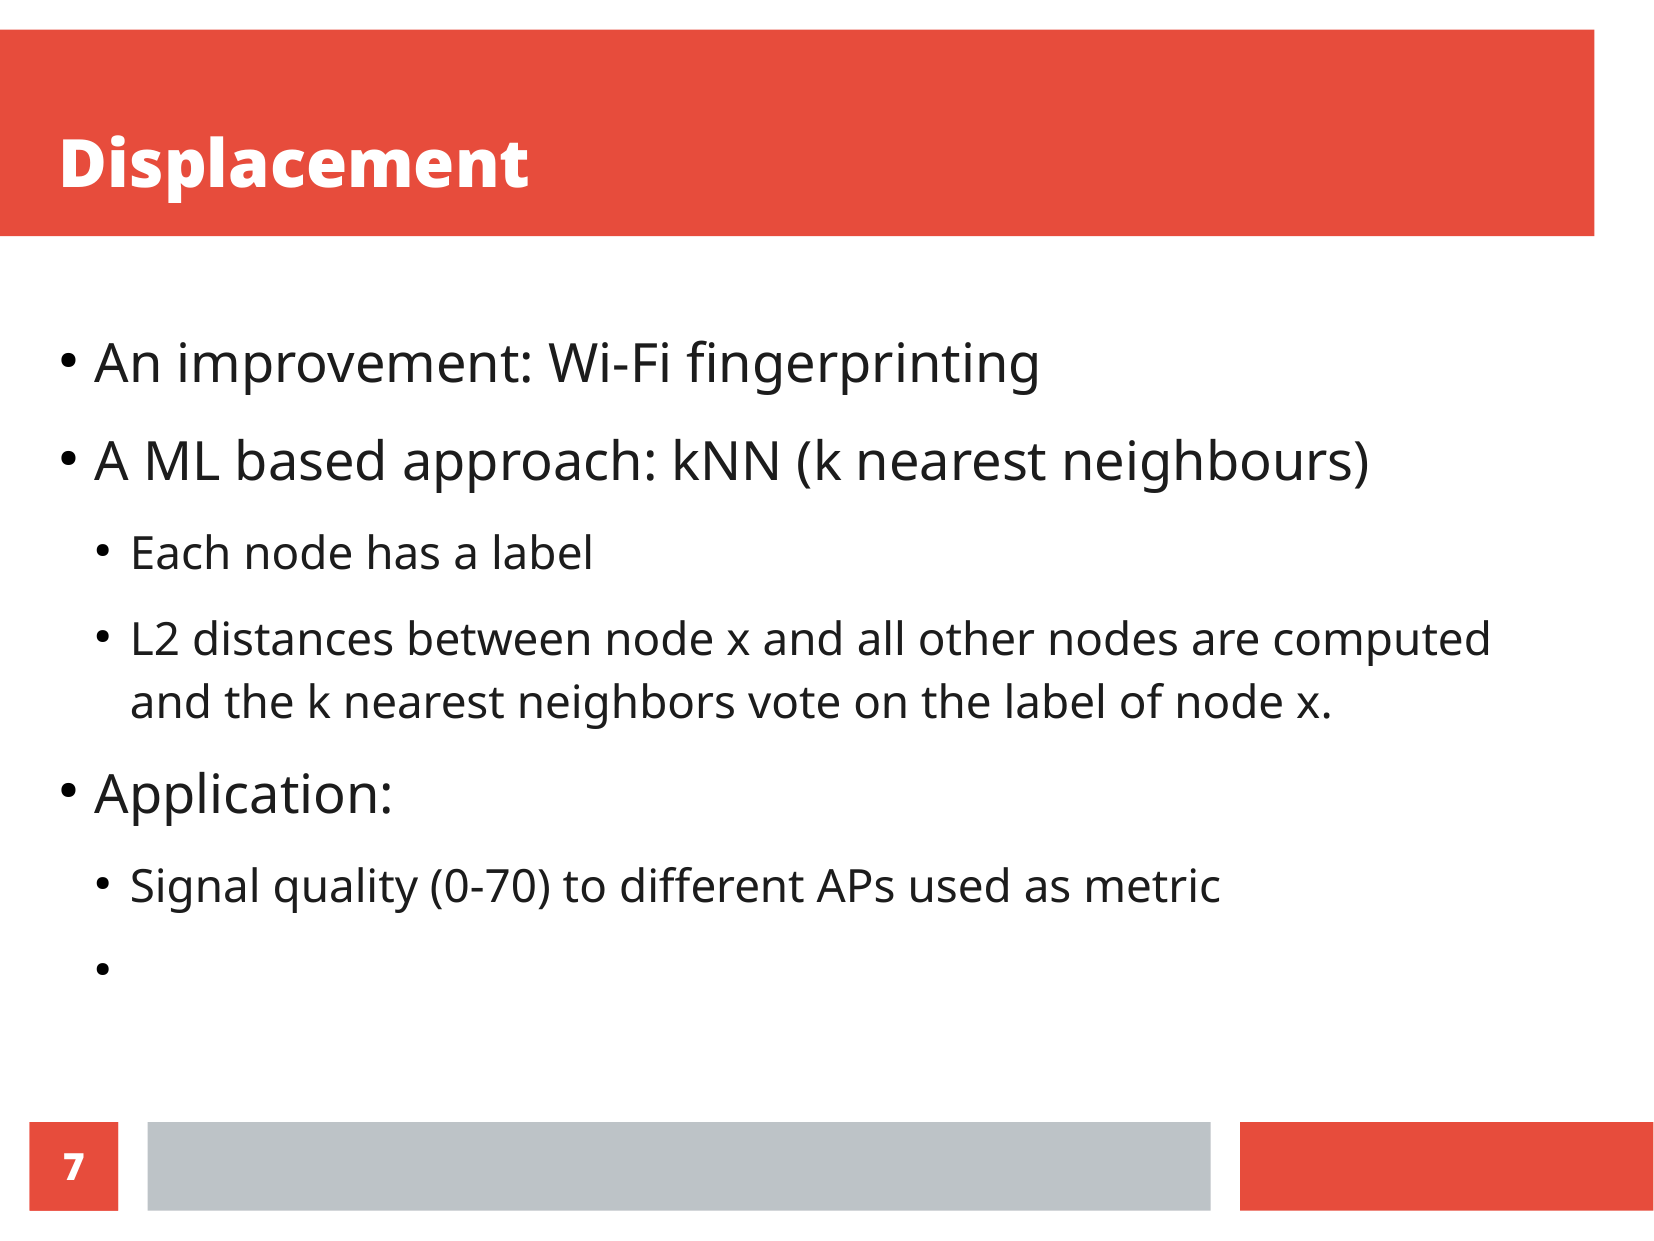

# Displacement
An improvement: Wi-Fi fingerprinting
A ML based approach: kNN (k nearest neighbours)
Each node has a label
L2 distances between node x and all other nodes are computed and the k nearest neighbors vote on the label of node x.
Application:
Signal quality (0-70) to different APs used as metric
7